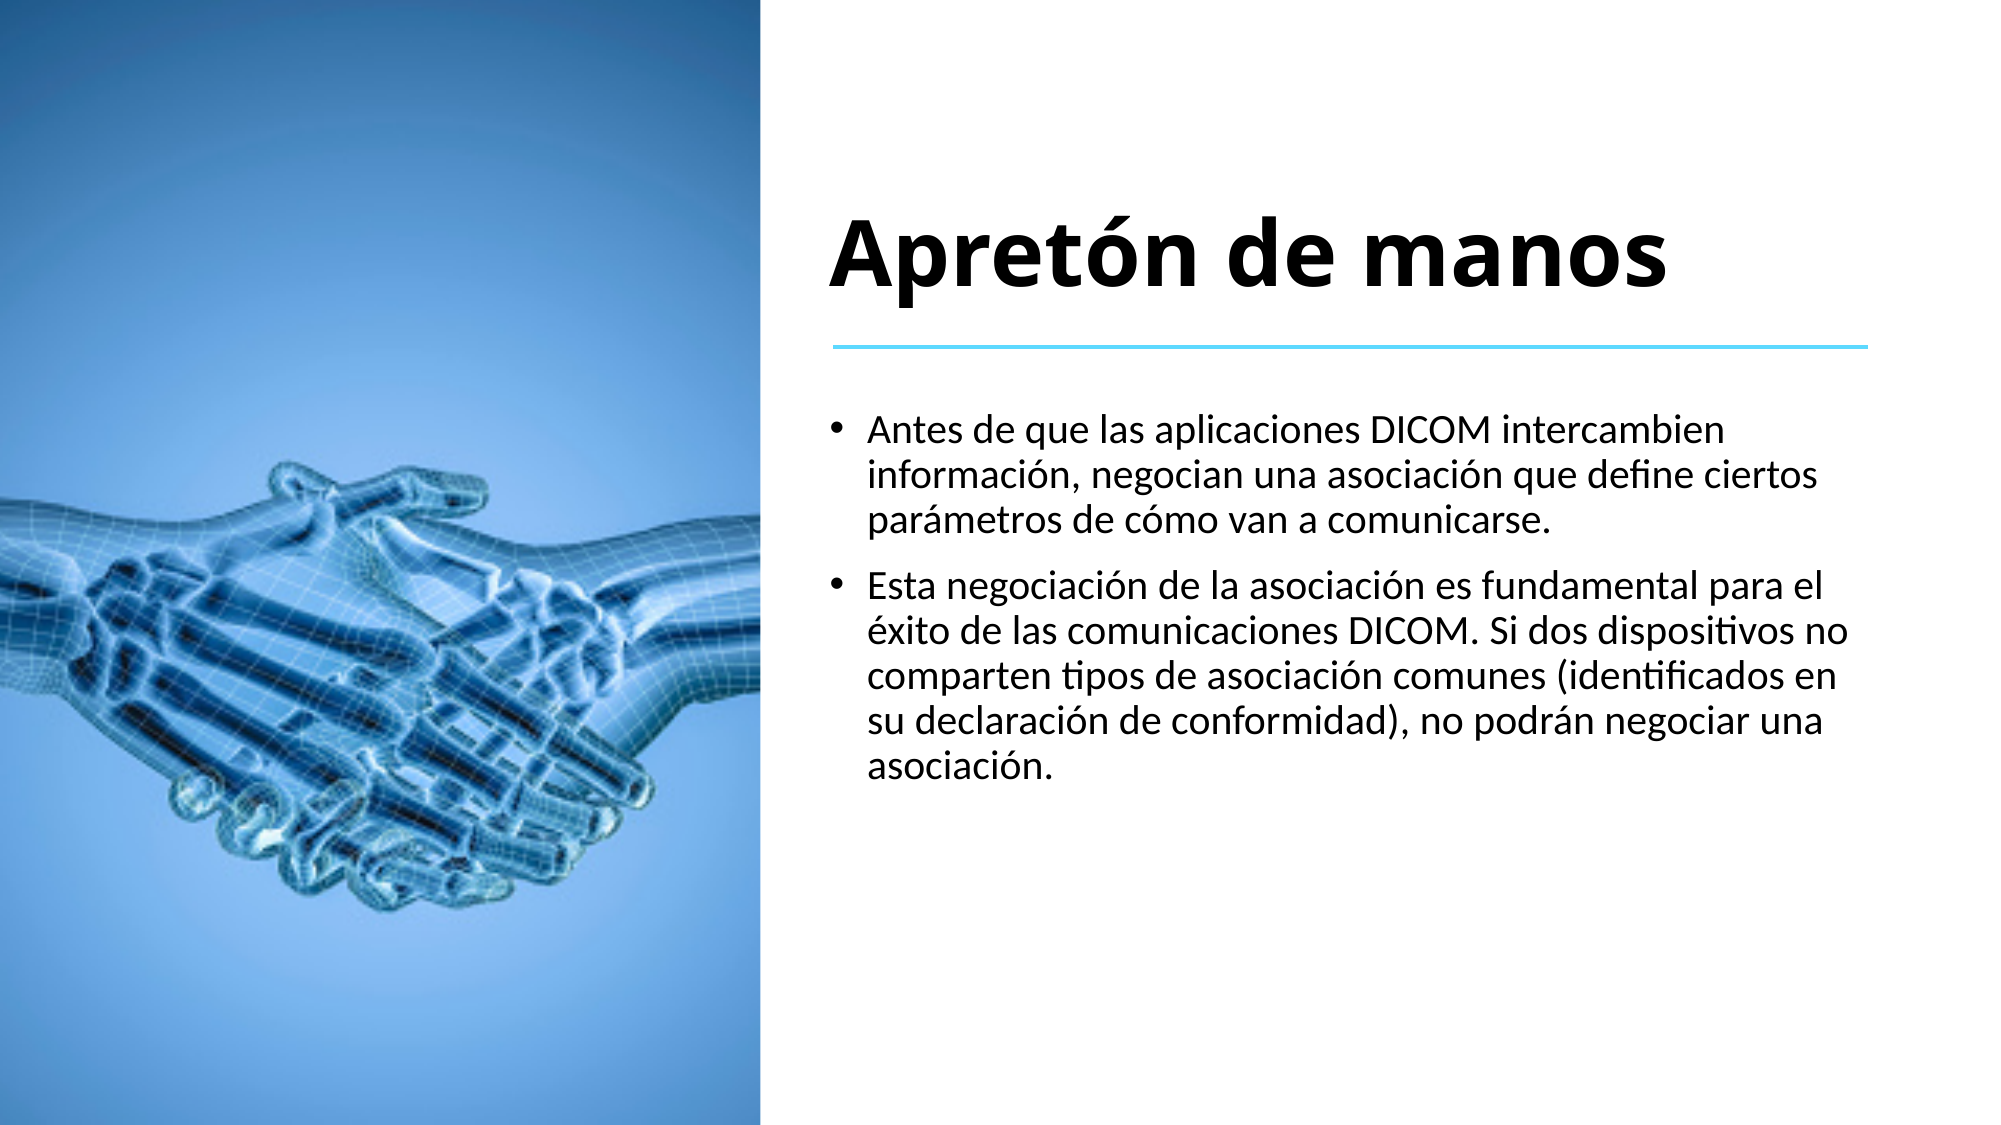

# Apretón de manos
Antes de que las aplicaciones DICOM intercambien información, negocian una asociación que define ciertos parámetros de cómo van a comunicarse.
Esta negociación de la asociación es fundamental para el éxito de las comunicaciones DICOM. Si dos dispositivos no comparten tipos de asociación comunes (identificados en su declaración de conformidad), no podrán negociar una asociación.